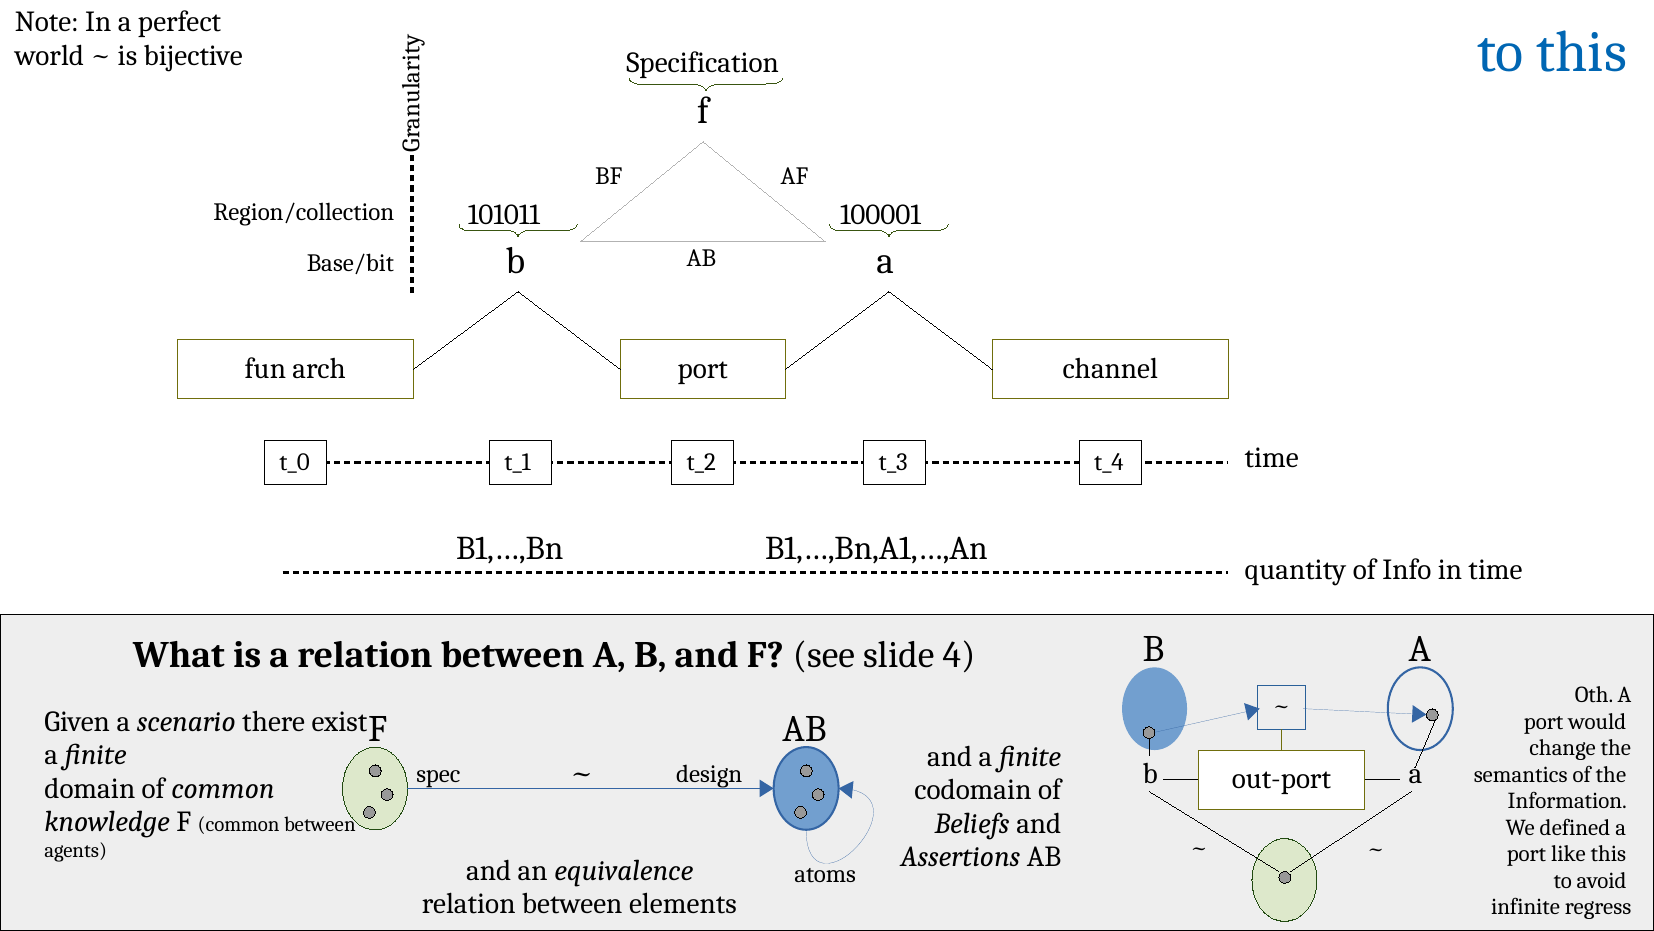

Note: In a perfect world ~ is bijective
to this
Specification
Granularity
f
BF
AF
Region/collection
101011
b
100001
a
AB
Base/bit
fun arch
port
channel
time
t_0
t_1
t_2
t_3
t_4
B1,…,Bn
B1,…,Bn,A1,…,An
quantity of Info in time
B
A
What is a relation between A, B, and F? (see slide 4)
Oth. A
 port would
change the
semantics of the
Information.
We defined a
port like this
to avoid
infinite regress
~
Given a scenario there exist a finite
domain of common knowledge F (common between agents)
F
AB
and a finite codomain of Beliefs and Assertions AB
~
b
out-port
a
spec
design
~
~
and an equivalence
relation between elements
atoms